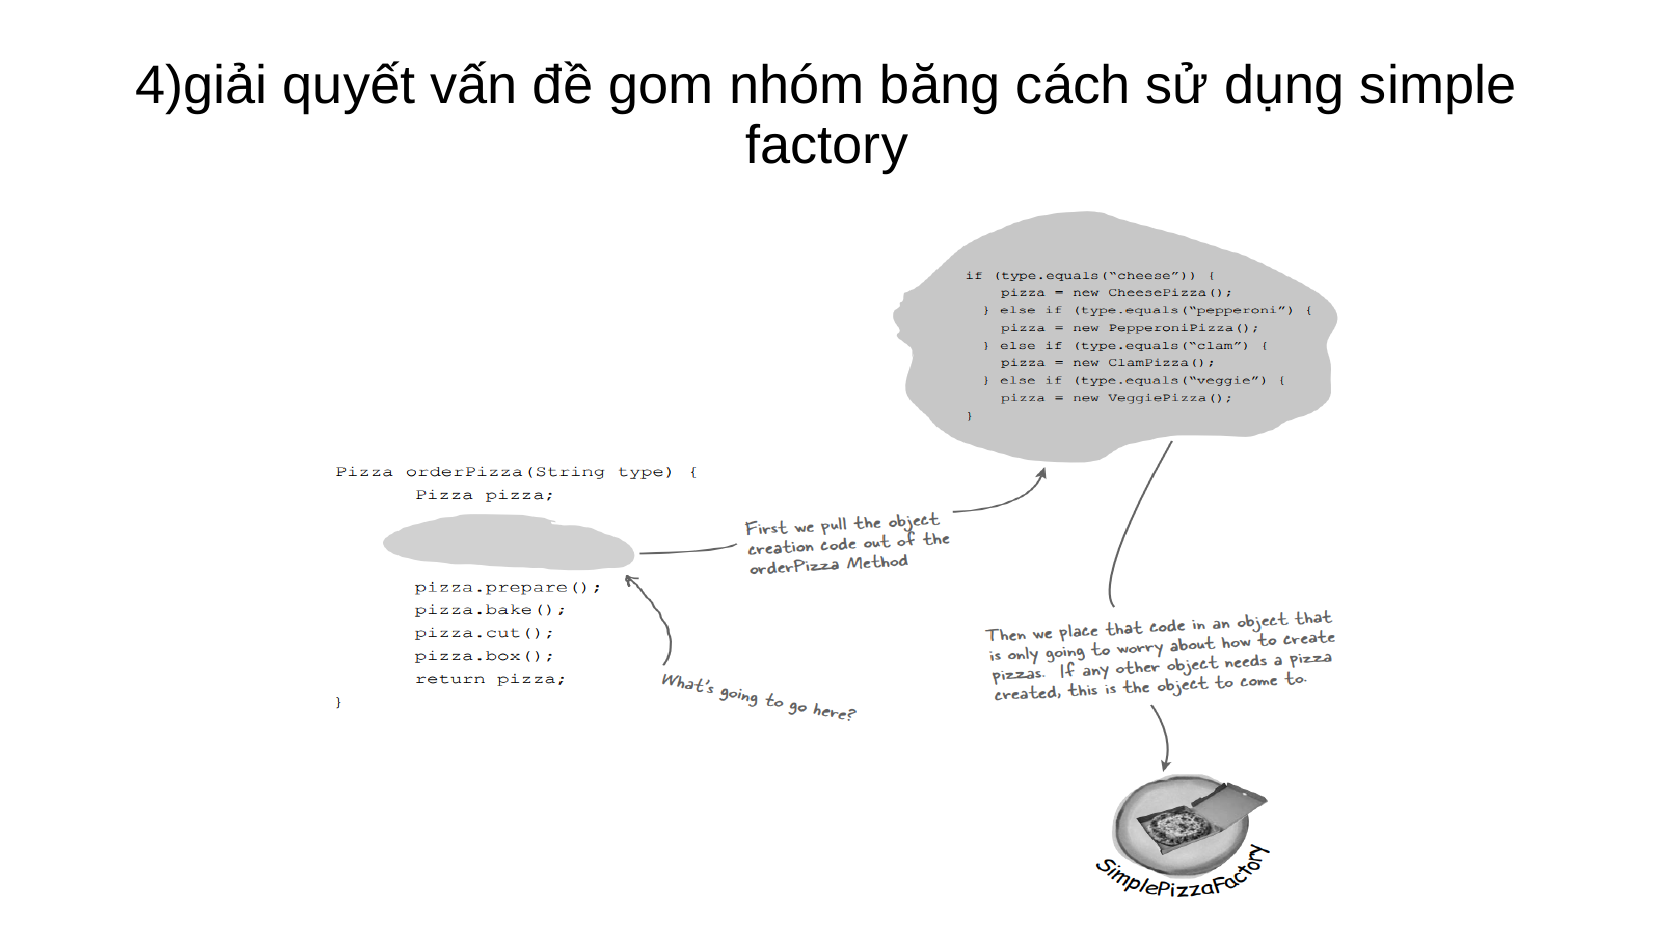

# 4)giải quyết vấn đề gom nhóm băng cách sử dụng simple factory